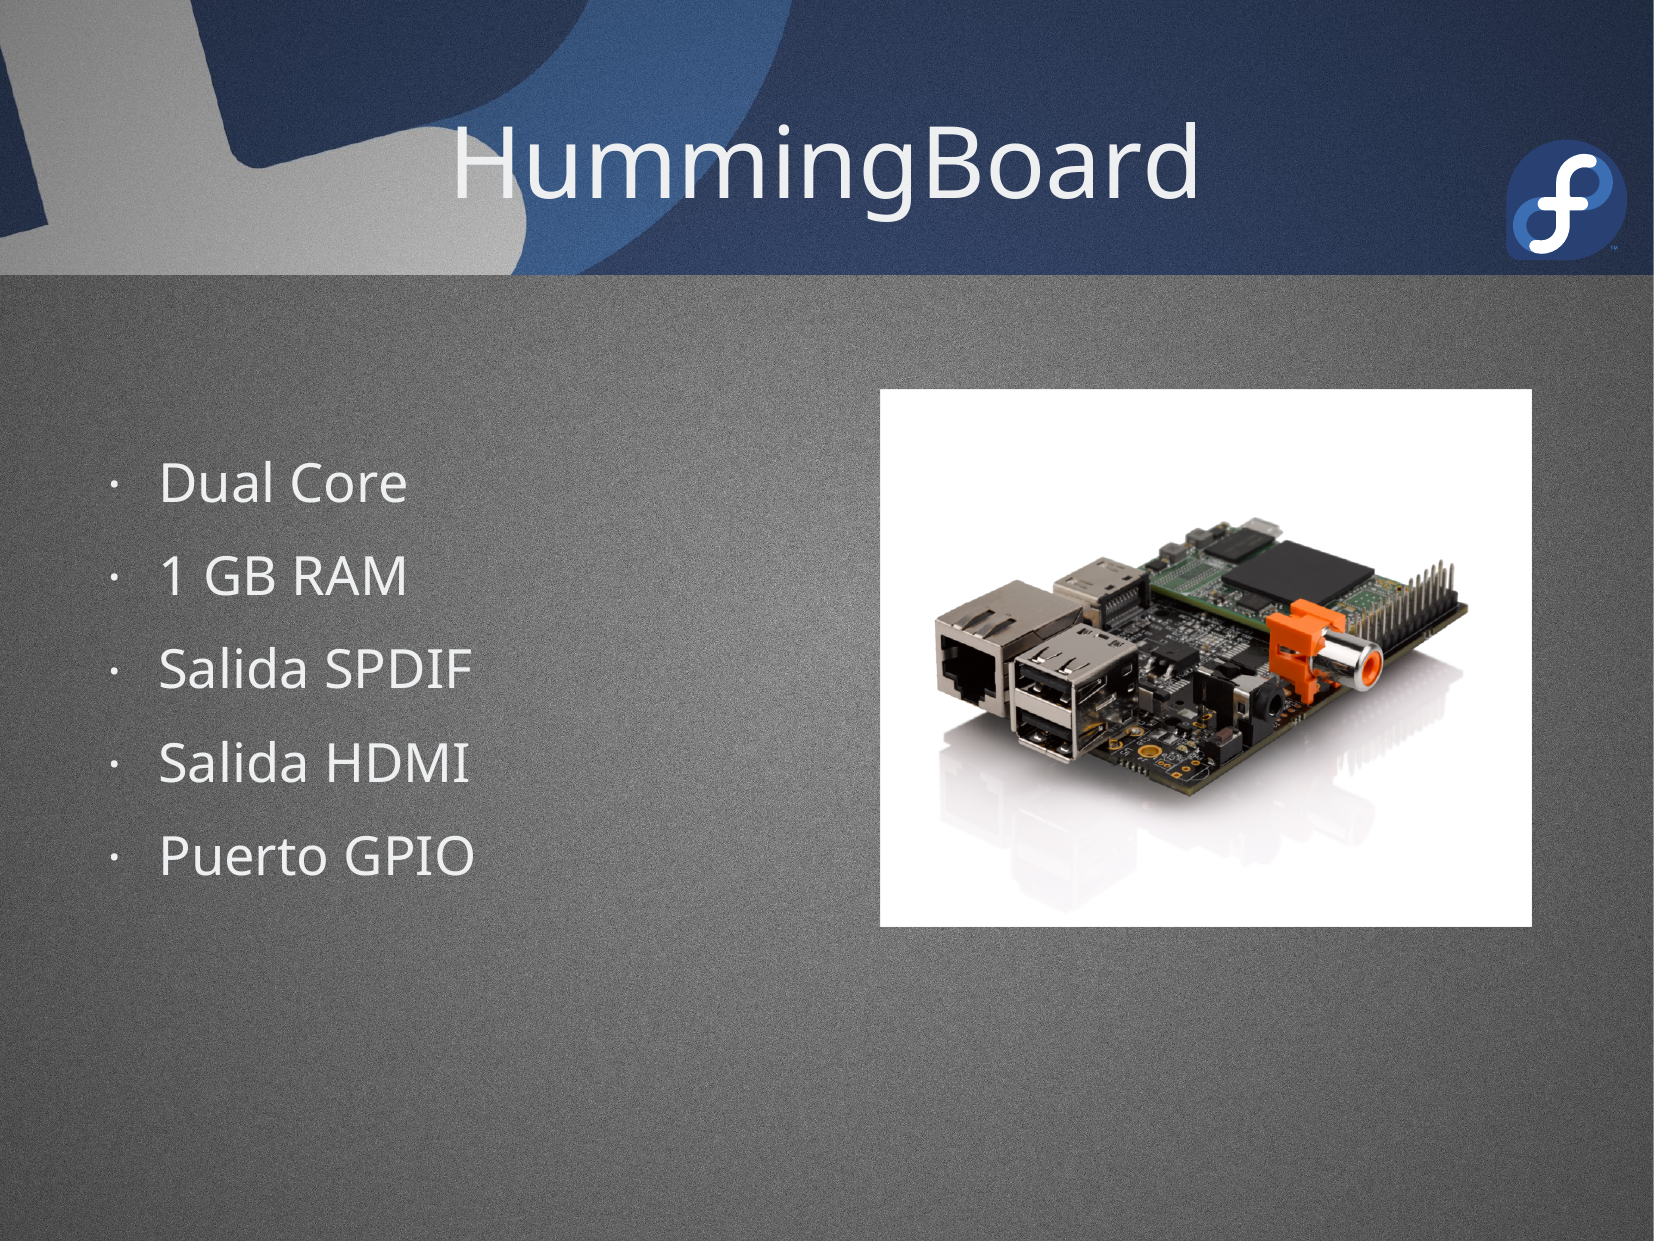

HummingBoard
Dual Core
1 GB RAM
Salida SPDIF
Salida HDMI
Puerto GPIO